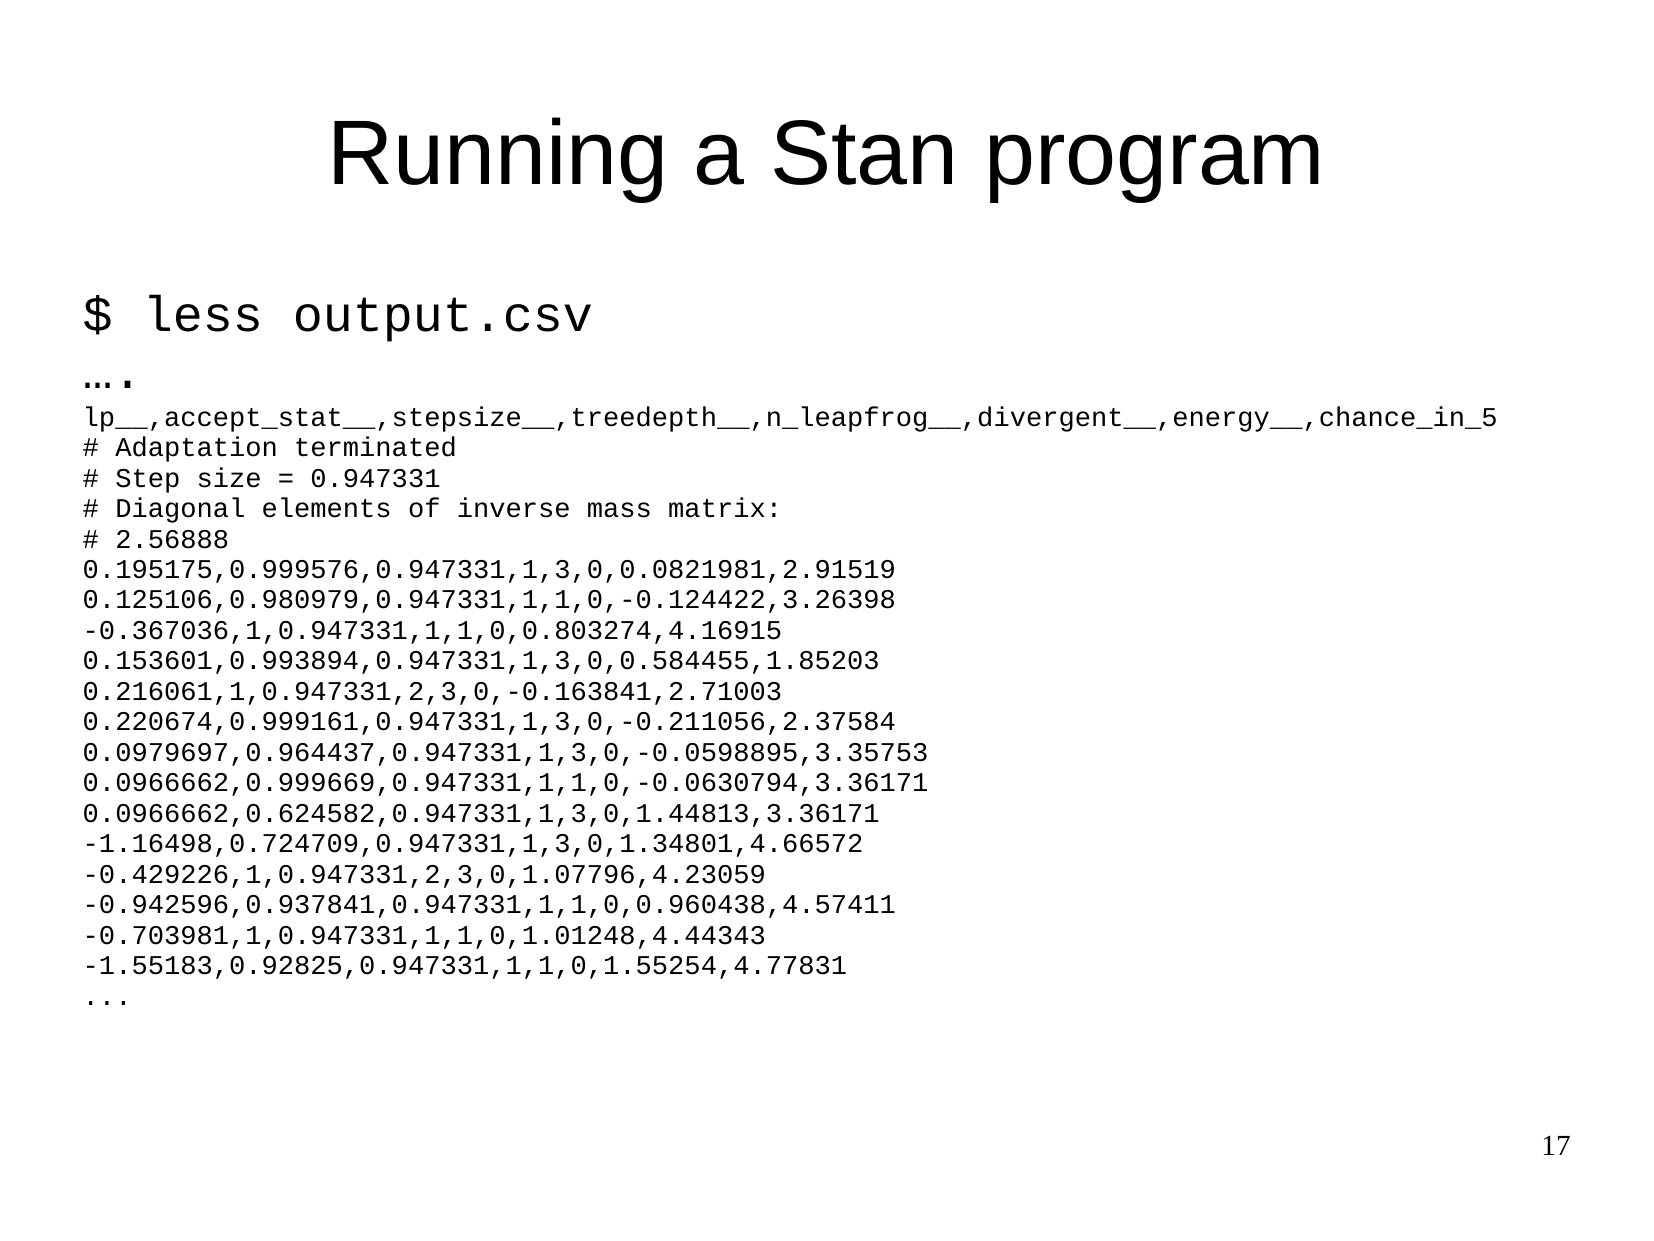

# Running a Stan program
$ less output.csv
….
lp__,accept_stat__,stepsize__,treedepth__,n_leapfrog__,divergent__,energy__,chance_in_5
# Adaptation terminated
# Step size = 0.947331
# Diagonal elements of inverse mass matrix:
# 2.56888
0.195175,0.999576,0.947331,1,3,0,0.0821981,2.91519
0.125106,0.980979,0.947331,1,1,0,-0.124422,3.26398
-0.367036,1,0.947331,1,1,0,0.803274,4.16915
0.153601,0.993894,0.947331,1,3,0,0.584455,1.85203
0.216061,1,0.947331,2,3,0,-0.163841,2.71003
0.220674,0.999161,0.947331,1,3,0,-0.211056,2.37584
0.0979697,0.964437,0.947331,1,3,0,-0.0598895,3.35753
0.0966662,0.999669,0.947331,1,1,0,-0.0630794,3.36171
0.0966662,0.624582,0.947331,1,3,0,1.44813,3.36171
-1.16498,0.724709,0.947331,1,3,0,1.34801,4.66572
-0.429226,1,0.947331,2,3,0,1.07796,4.23059
-0.942596,0.937841,0.947331,1,1,0,0.960438,4.57411
-0.703981,1,0.947331,1,1,0,1.01248,4.44343
-1.55183,0.92825,0.947331,1,1,0,1.55254,4.77831
...
17